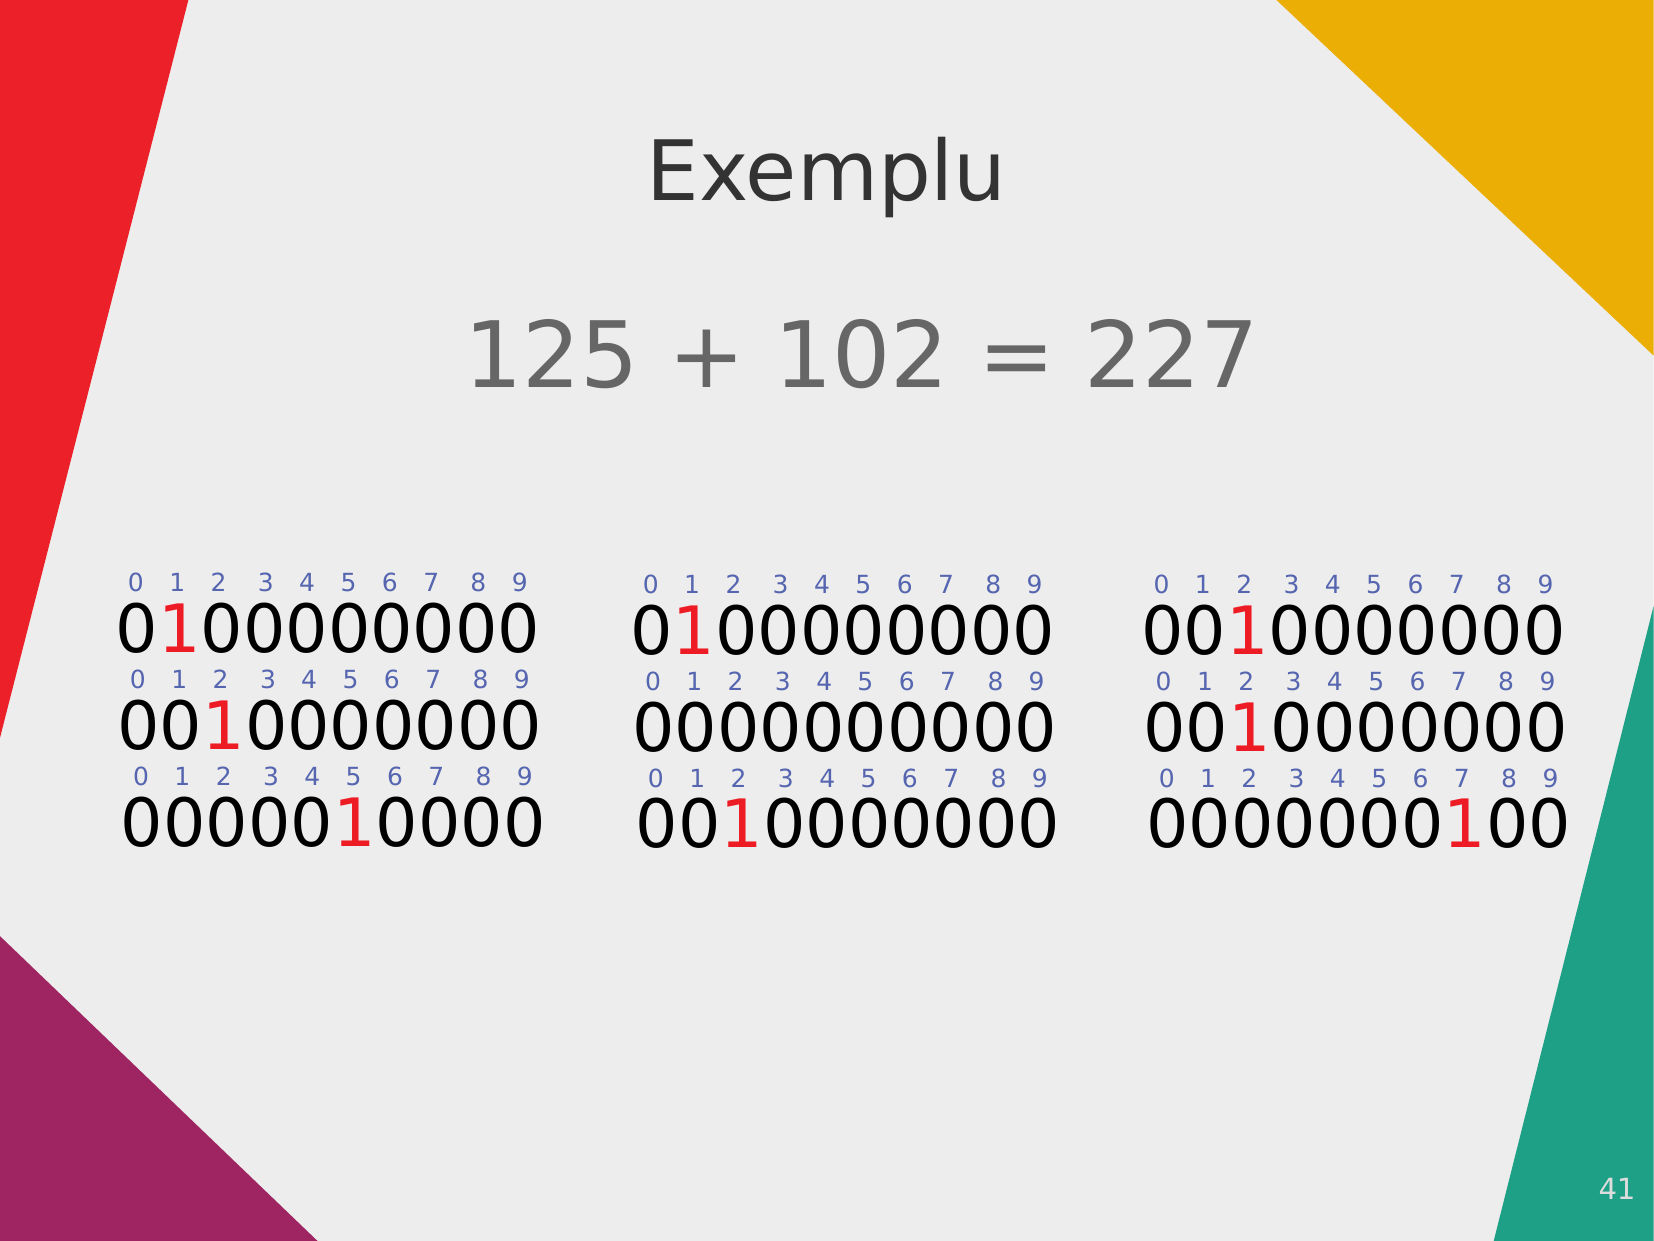

# Exemplu
125 + 102 = 227
0
1
2
3
4
5
6
7
8
9
0100000000
0
1
2
3
4
5
6
7
8
9
0100000000
0
1
2
3
4
5
6
7
8
9
0010000000
0
1
2
3
4
5
6
7
8
9
0010000000
0
1
2
3
4
5
6
7
8
9
0000000000
0
1
2
3
4
5
6
7
8
9
0010000000
0
1
2
3
4
5
6
7
8
9
0000010000
0
1
2
3
4
5
6
7
8
9
0010000000
0
1
2
3
4
5
6
7
8
9
0000000100
41